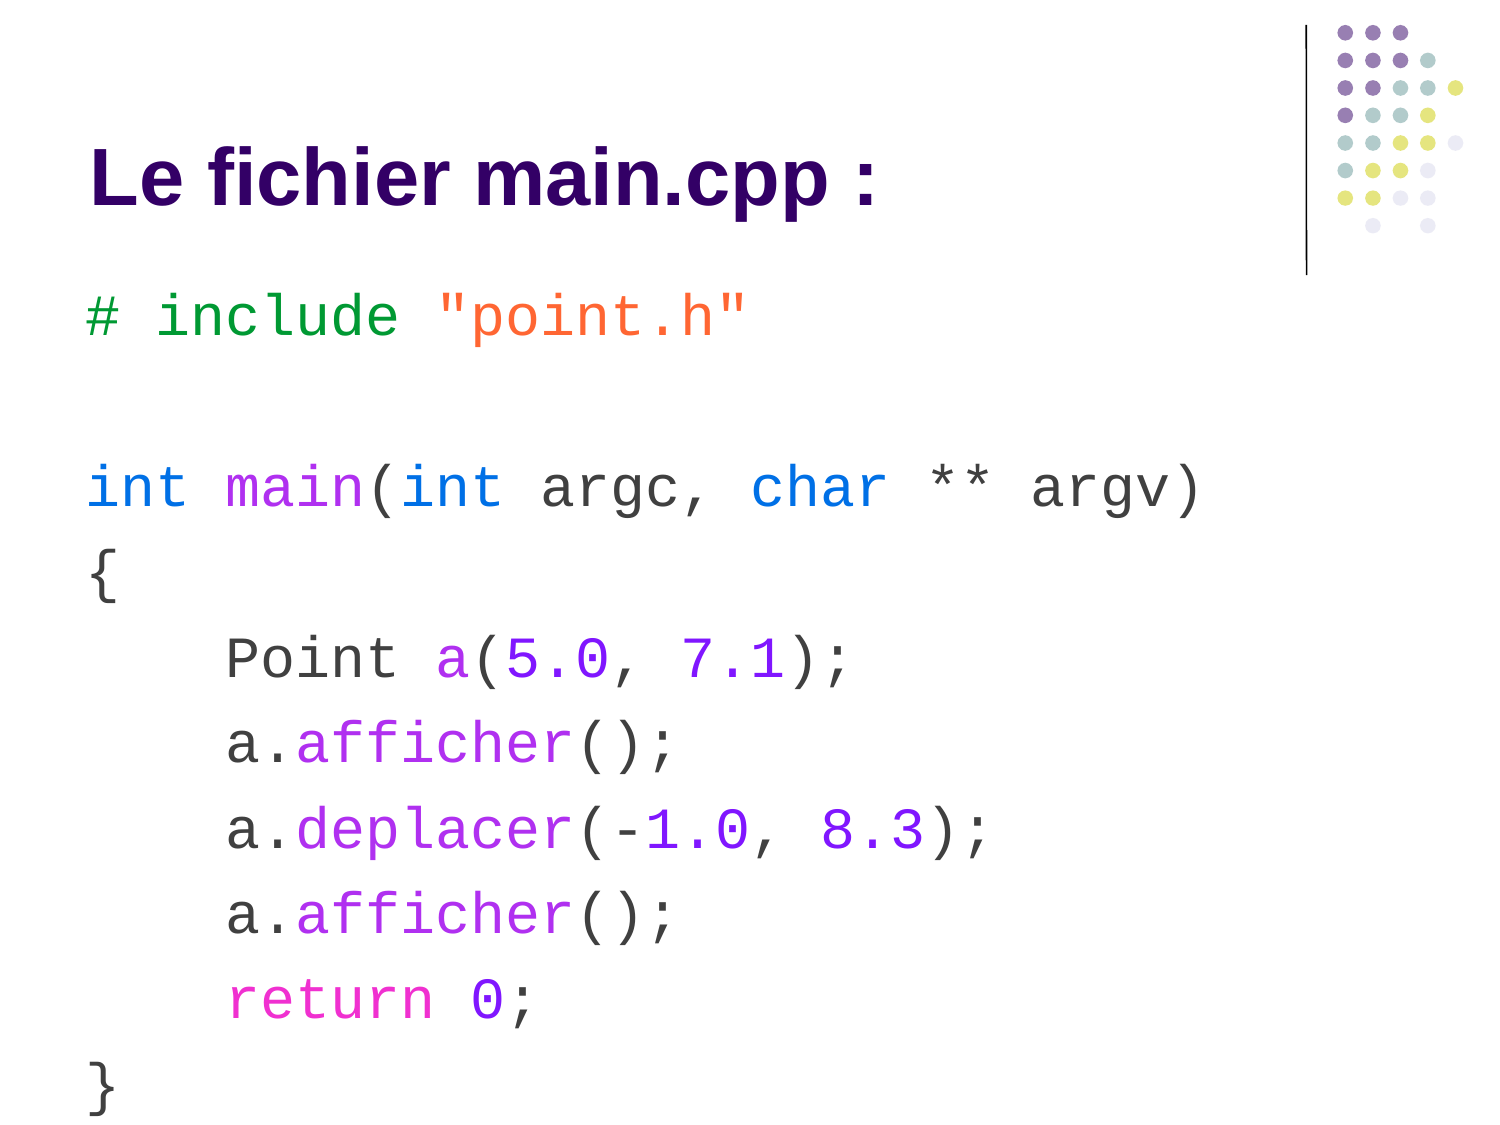

# Le fichier main.cpp :
# include "point.h"
int main(int argc, char ** argv)
{
 Point a(5.0, 7.1);
 a.afficher();
 a.deplacer(-1.0, 8.3);
 a.afficher();
 return 0;
}